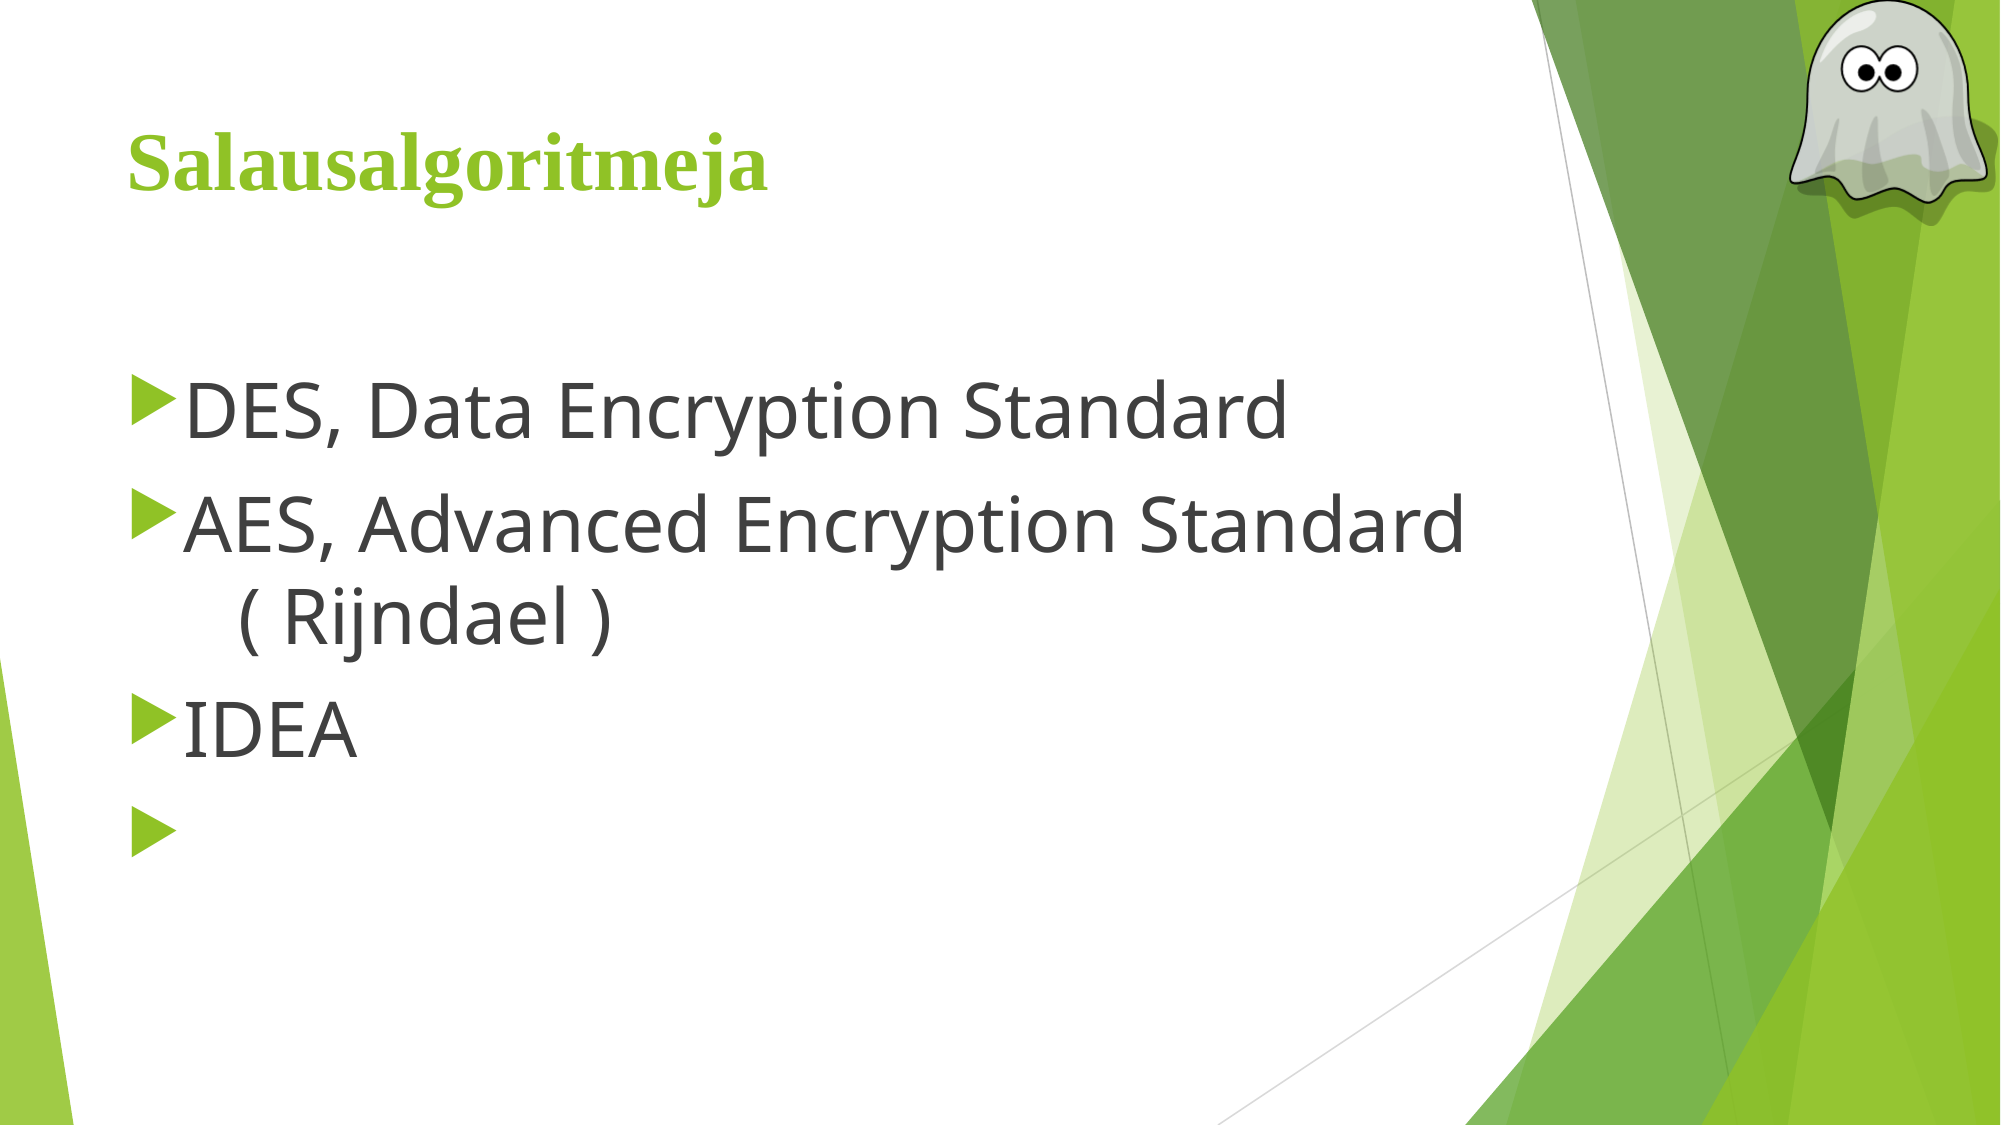

# Salausalgoritmeja
DES, Data Encryption Standard
AES, Advanced Encryption Standard ( Rijndael )
IDEA